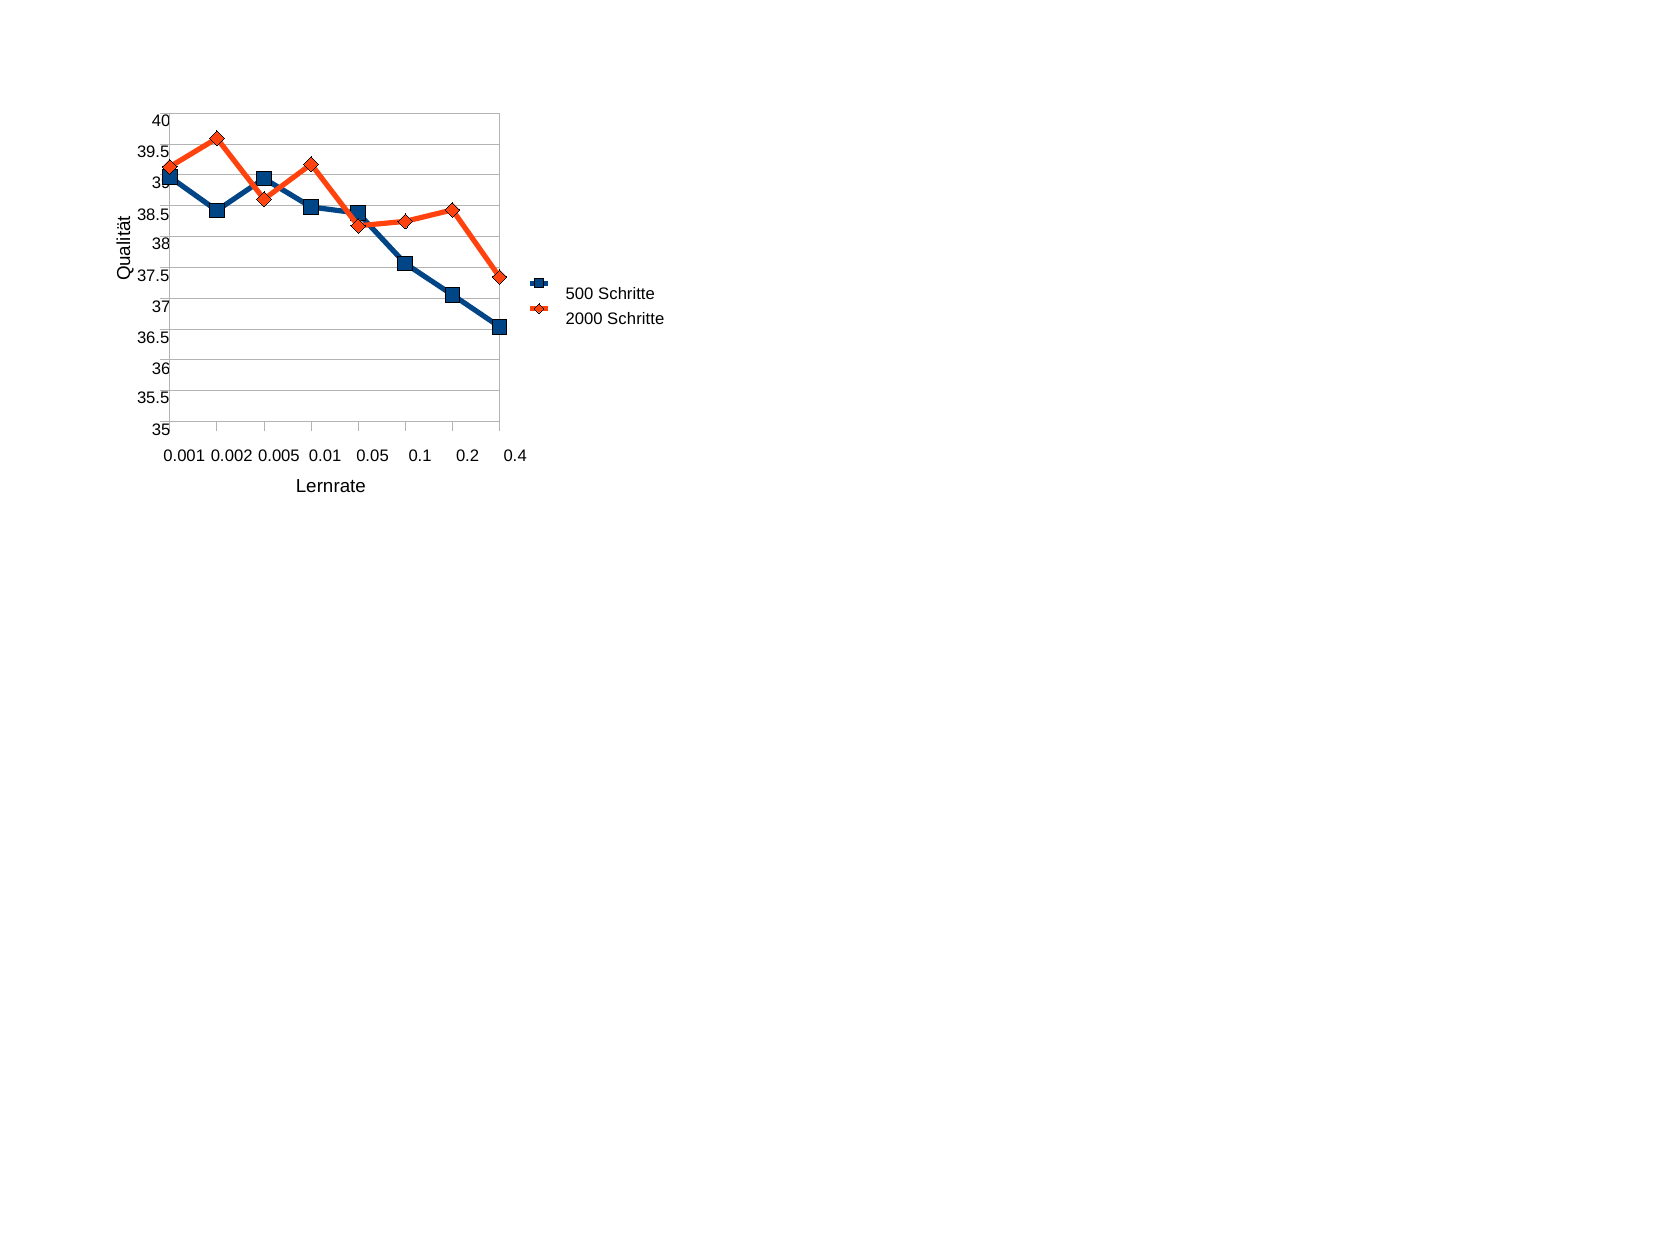

40
39.5
39
38.5
38
Qualität
37.5
500 Schritte
37
2000 Schritte
36.5
36
35.5
35
0.001
0.002
0.005
0.01
0.05
0.1
0.2
0.4
Lernrate